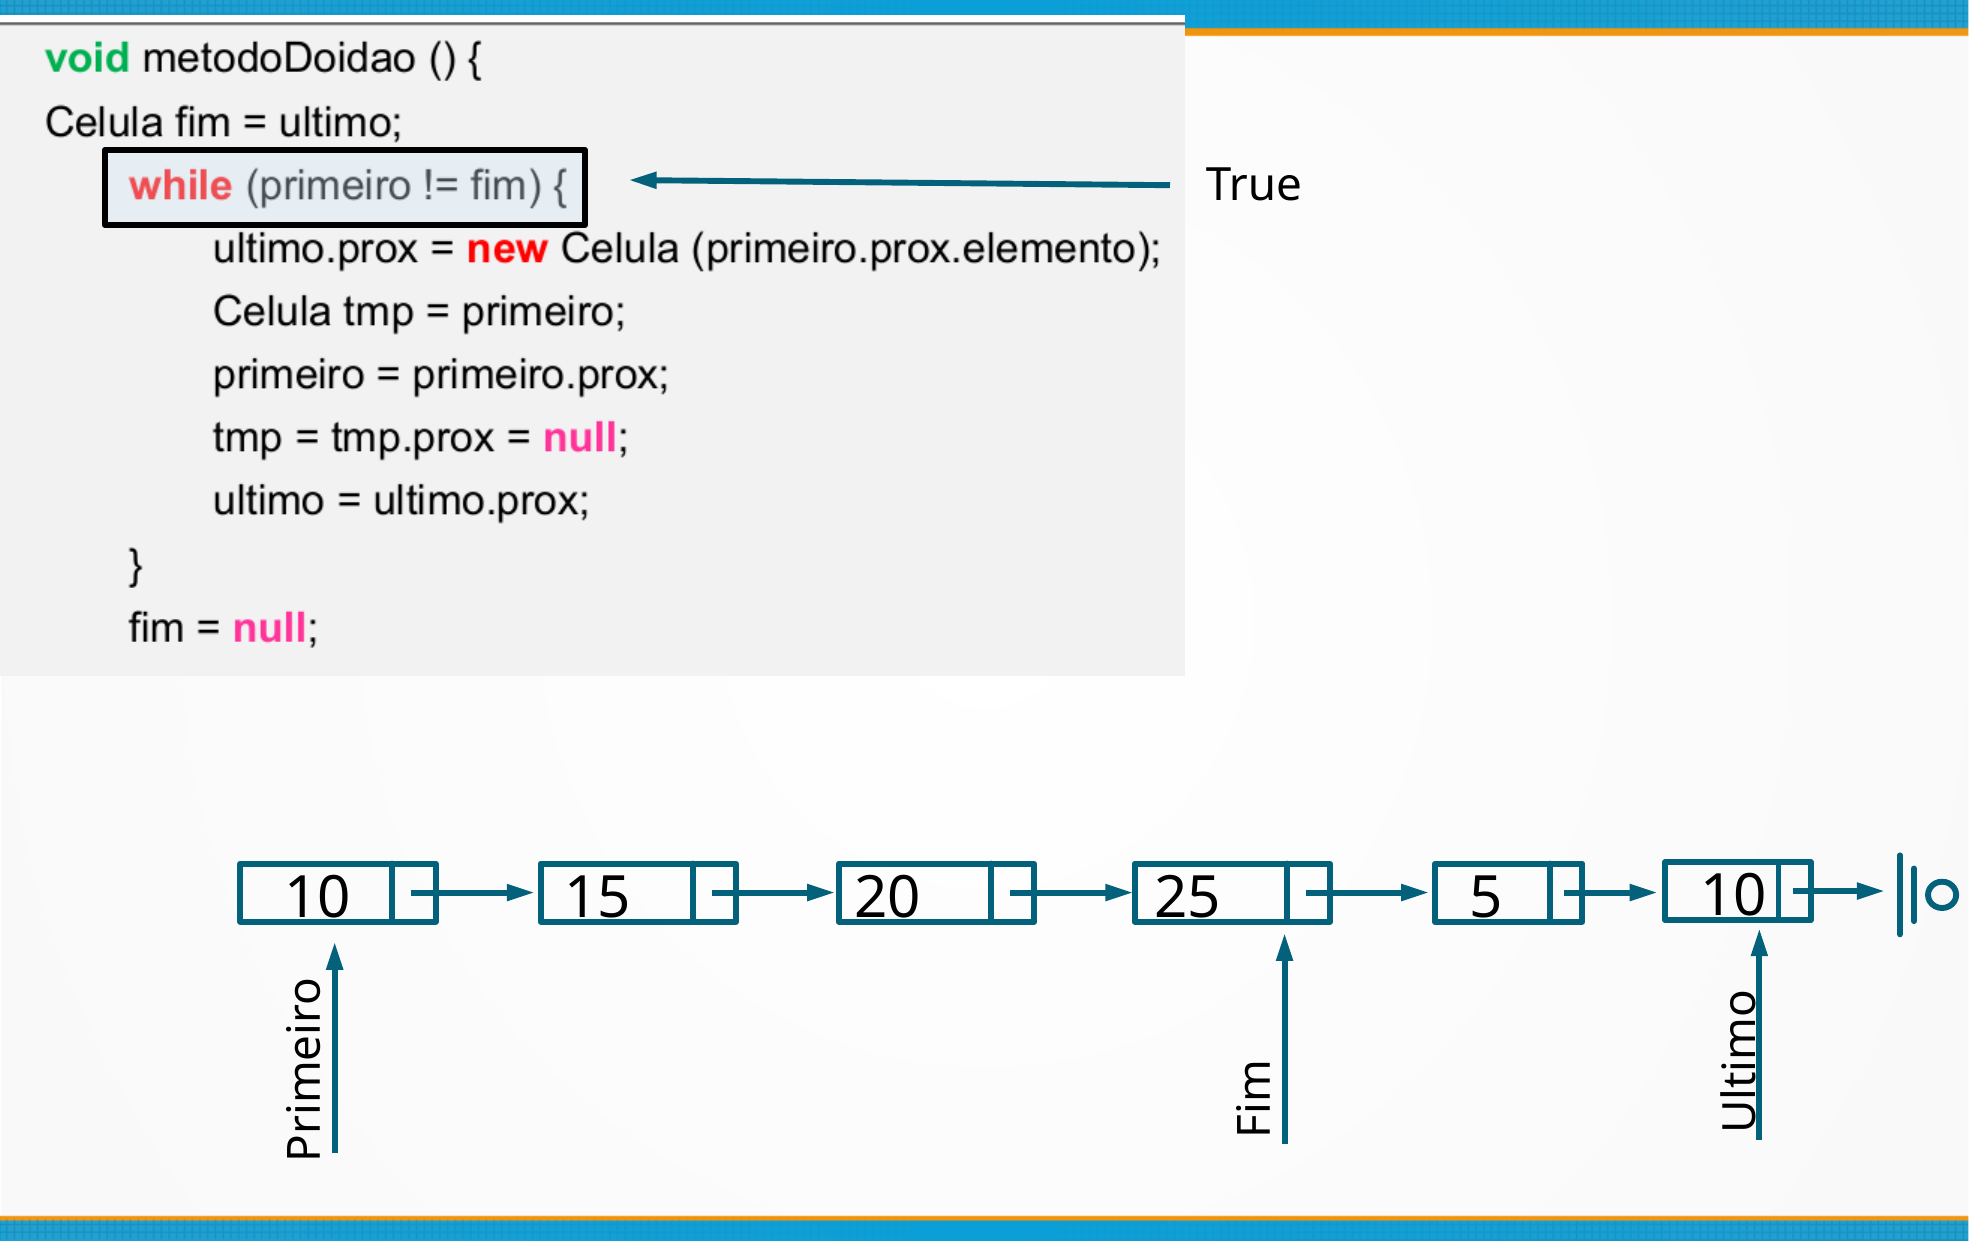

True
10
10
15
20
25
5
Ultimo
Fim
Primeiro